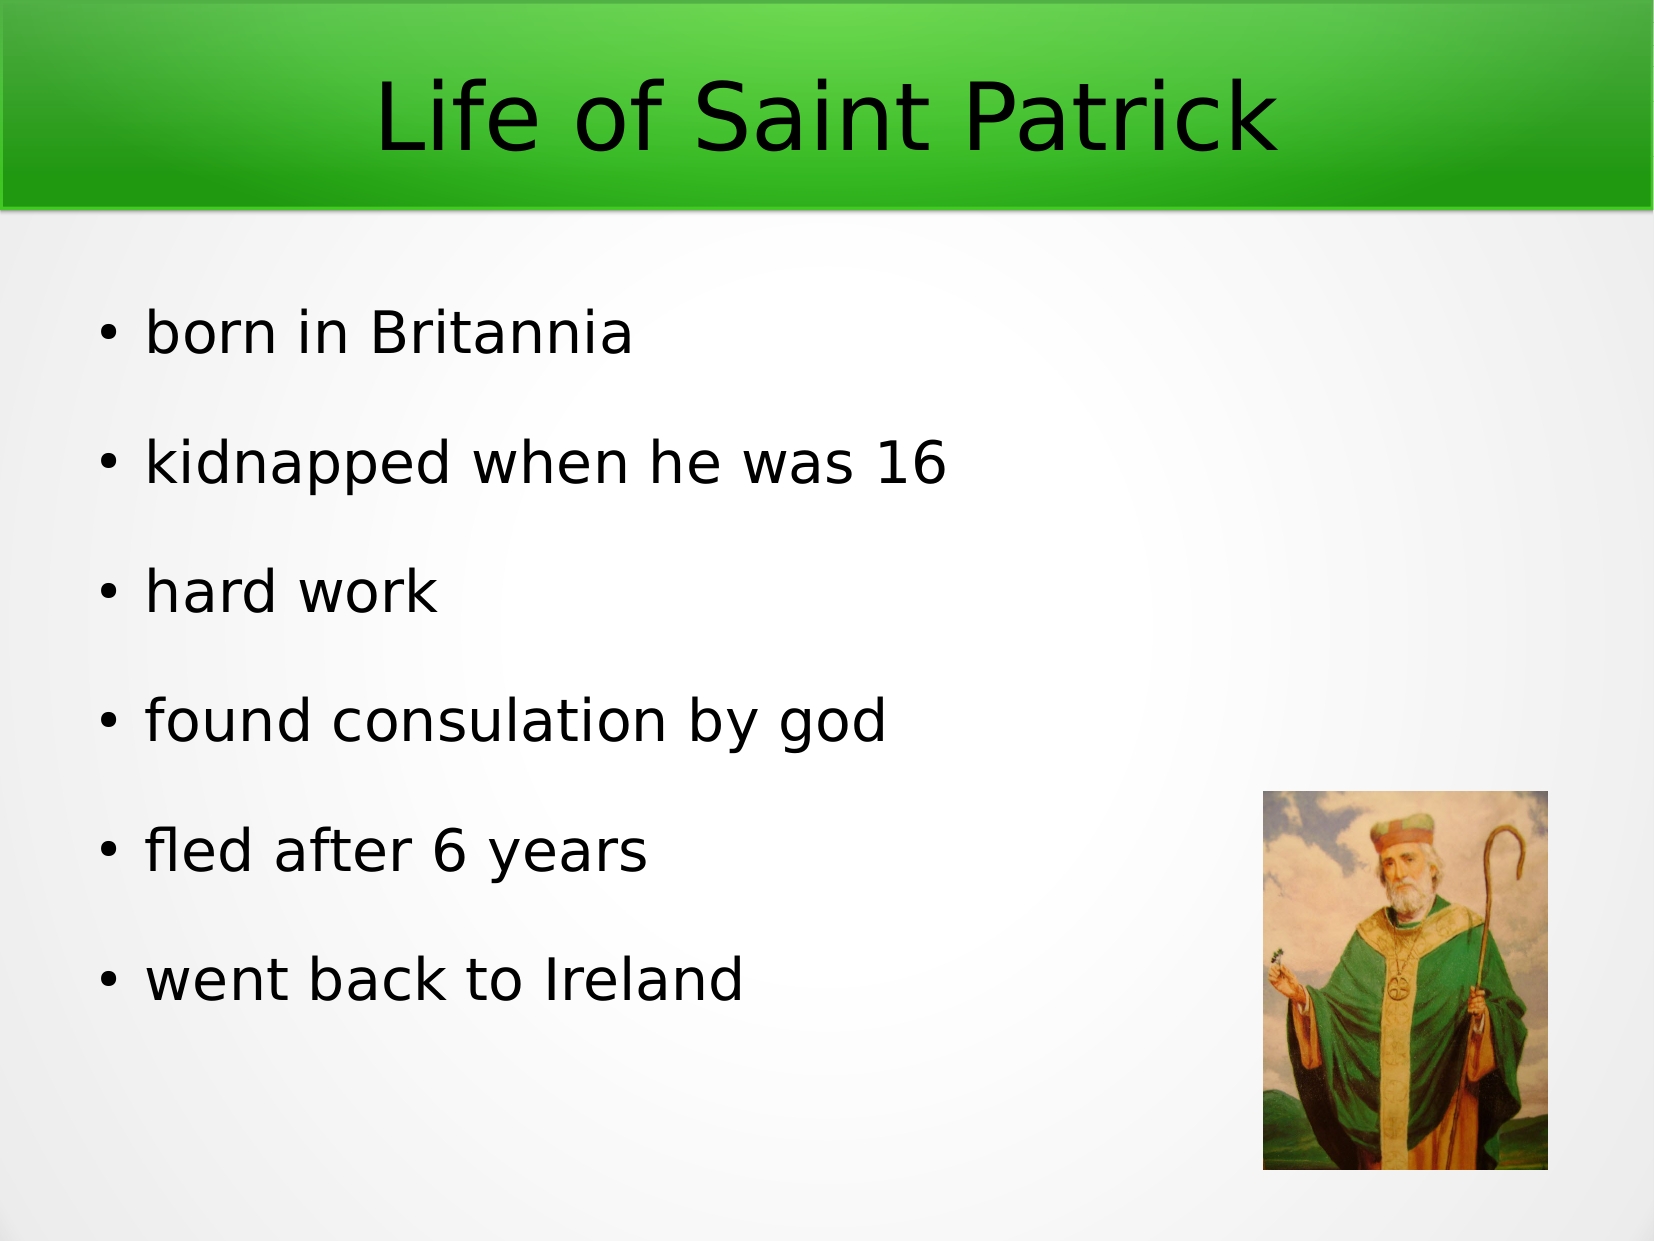

# Life of Saint Patrick
born in Britannia
kidnapped when he was 16
hard work
found consulation by god
fled after 6 years
went back to Ireland